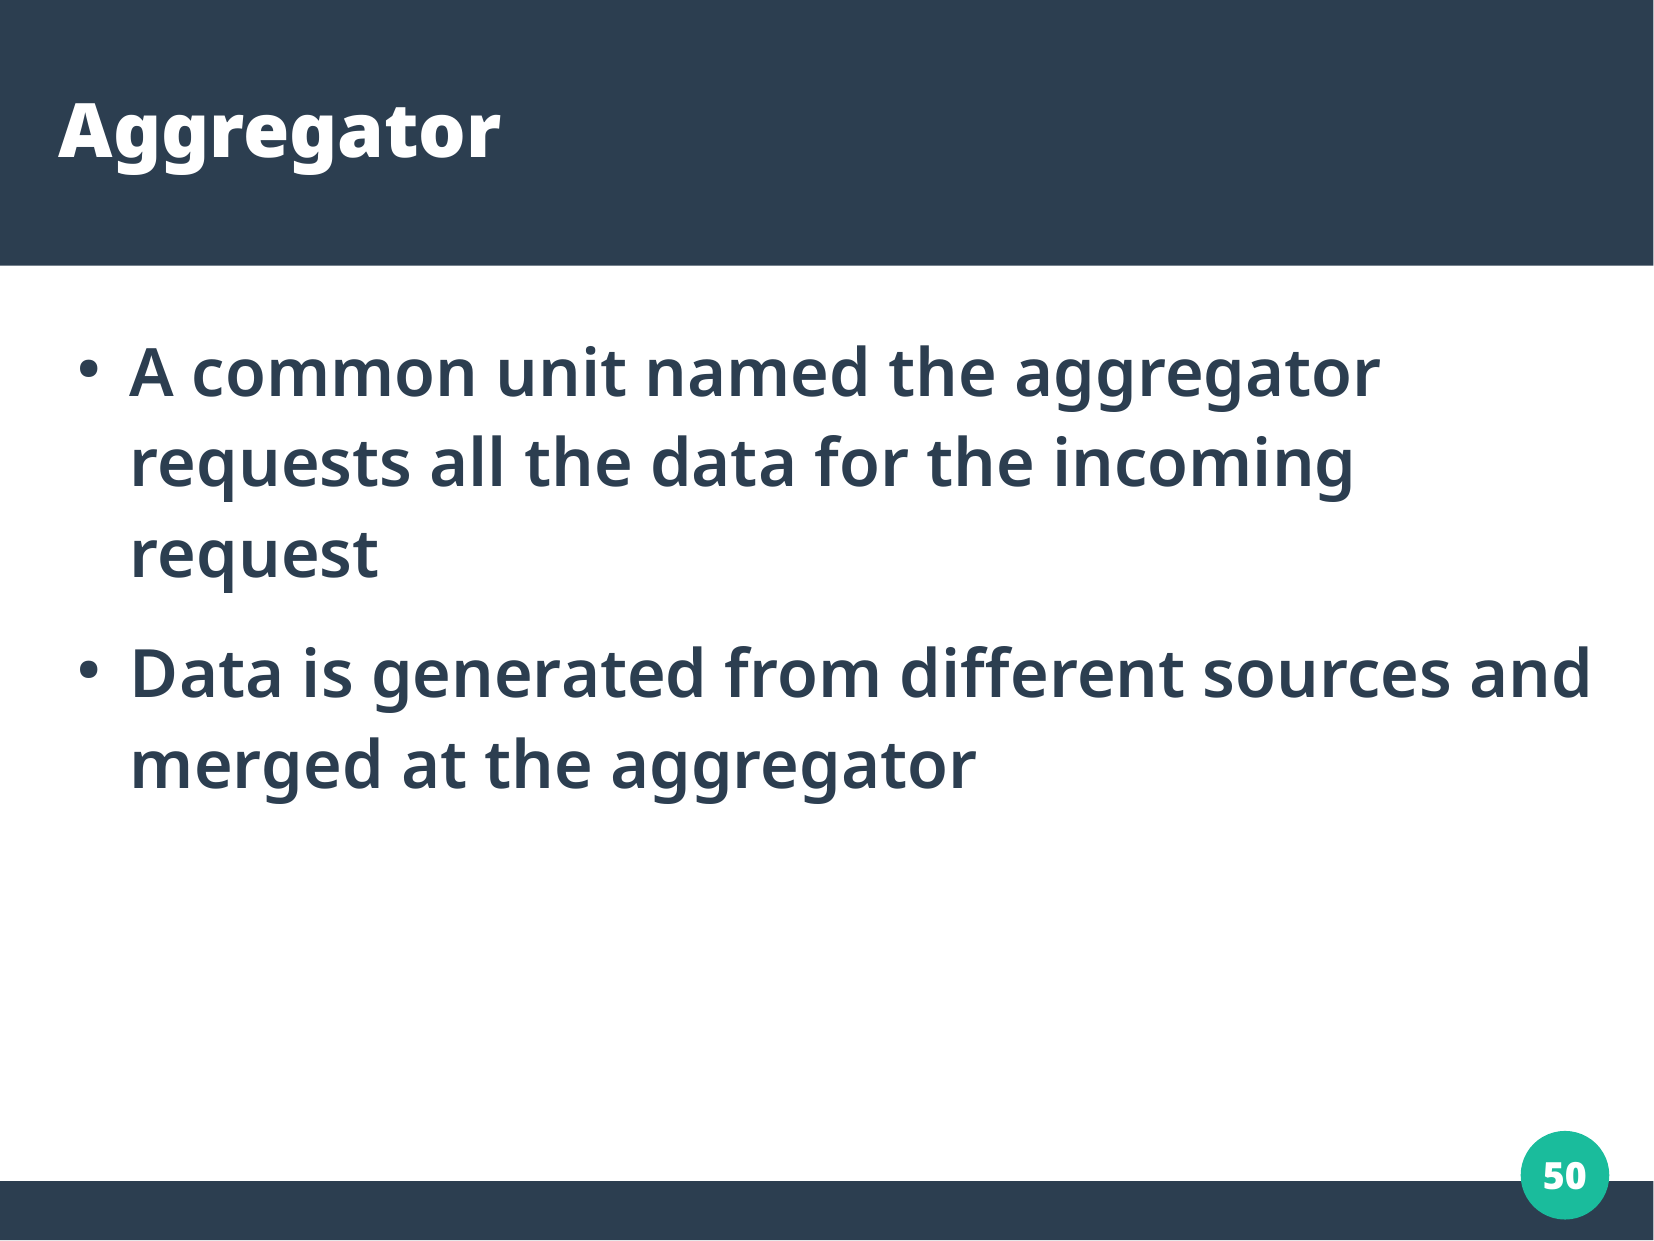

# Aggregator
A common unit named the aggregator requests all the data for the incoming request
Data is generated from different sources and merged at the aggregator
50